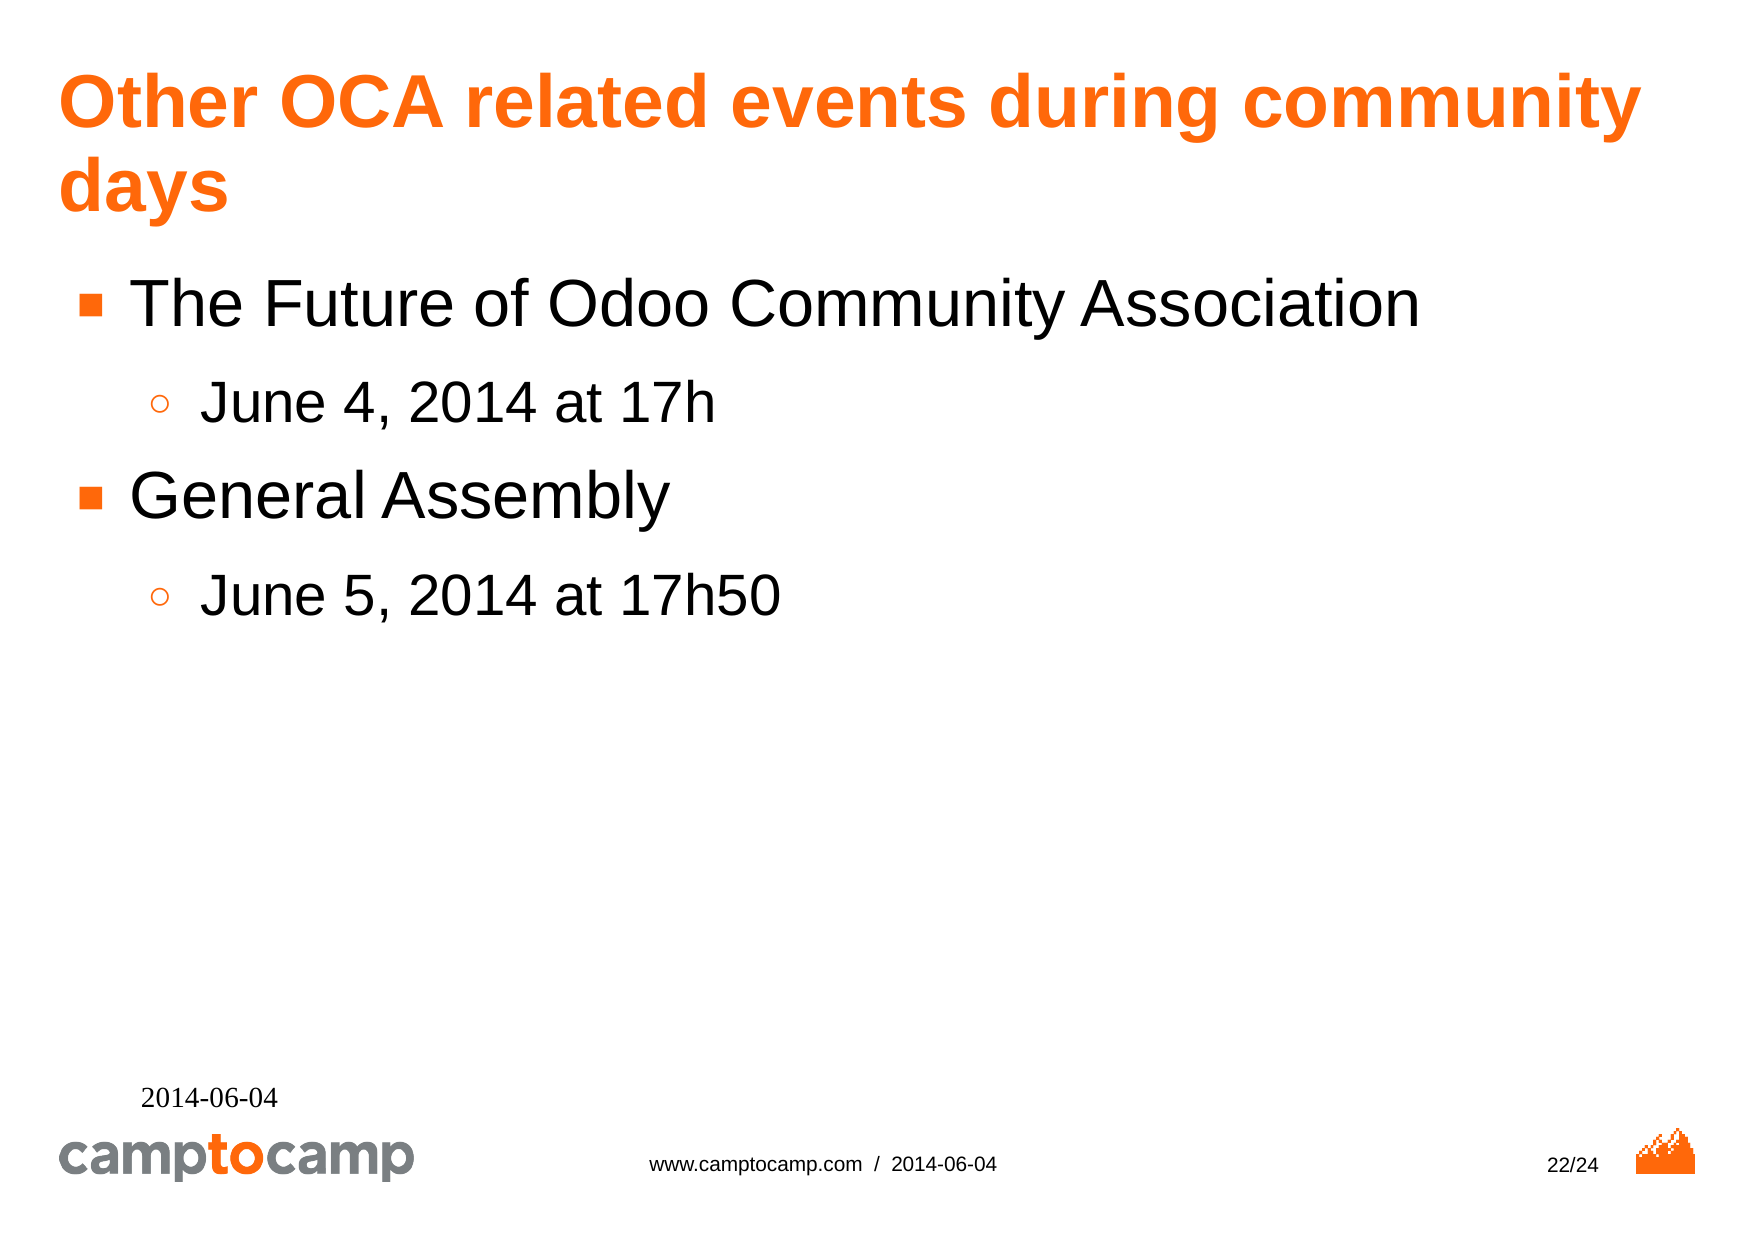

# Other OCA related events during community days
The Future of Odoo Community Association
June 4, 2014 at 17h
General Assembly
June 5, 2014 at 17h50
2014-06-04